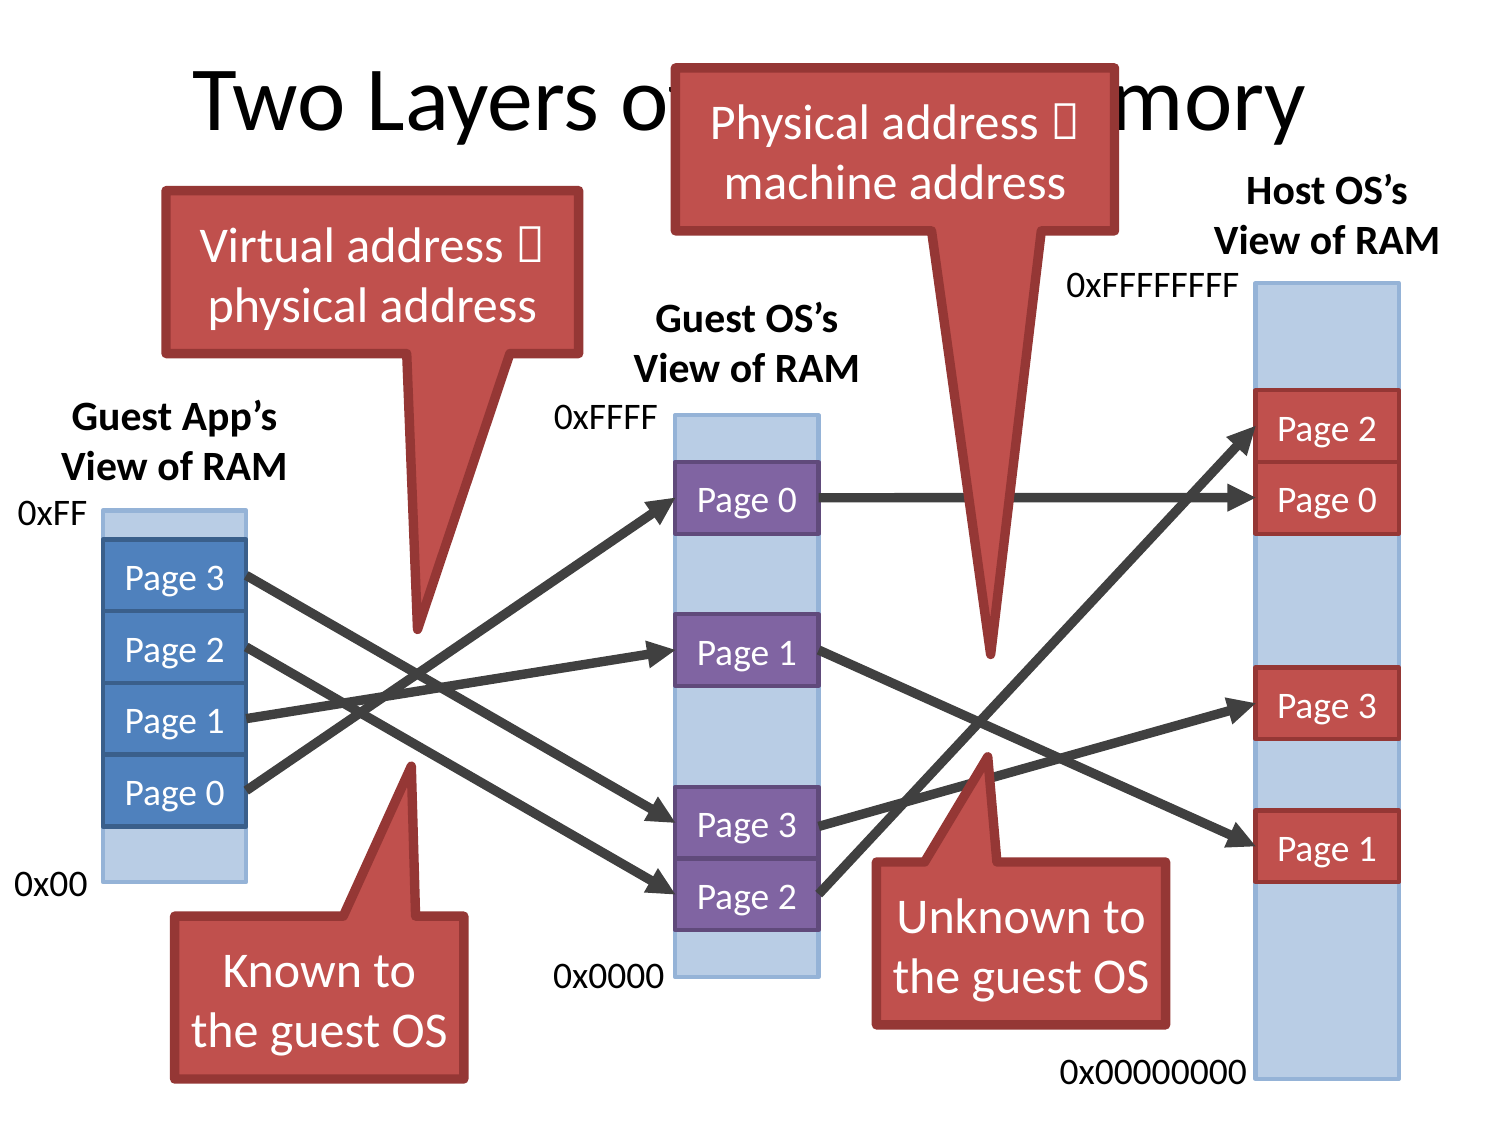

# Two Layers of Virtual Memory
Physical address  machine address
Host OS’s
View of RAM
0xFFFFFFFF
Page 2
Page 0
Page 3
Page 1
0x00000000
Virtual address  physical address
Guest OS’s
View of RAM
0xFFFF
Page 0
Page 1
Page 3
Page 2
0x0000
Guest App’s
View of RAM
0xFF
Page 3
Page 2
Page 1
Page 0
0x00
Unknown to the guest OS
Known to the guest OS